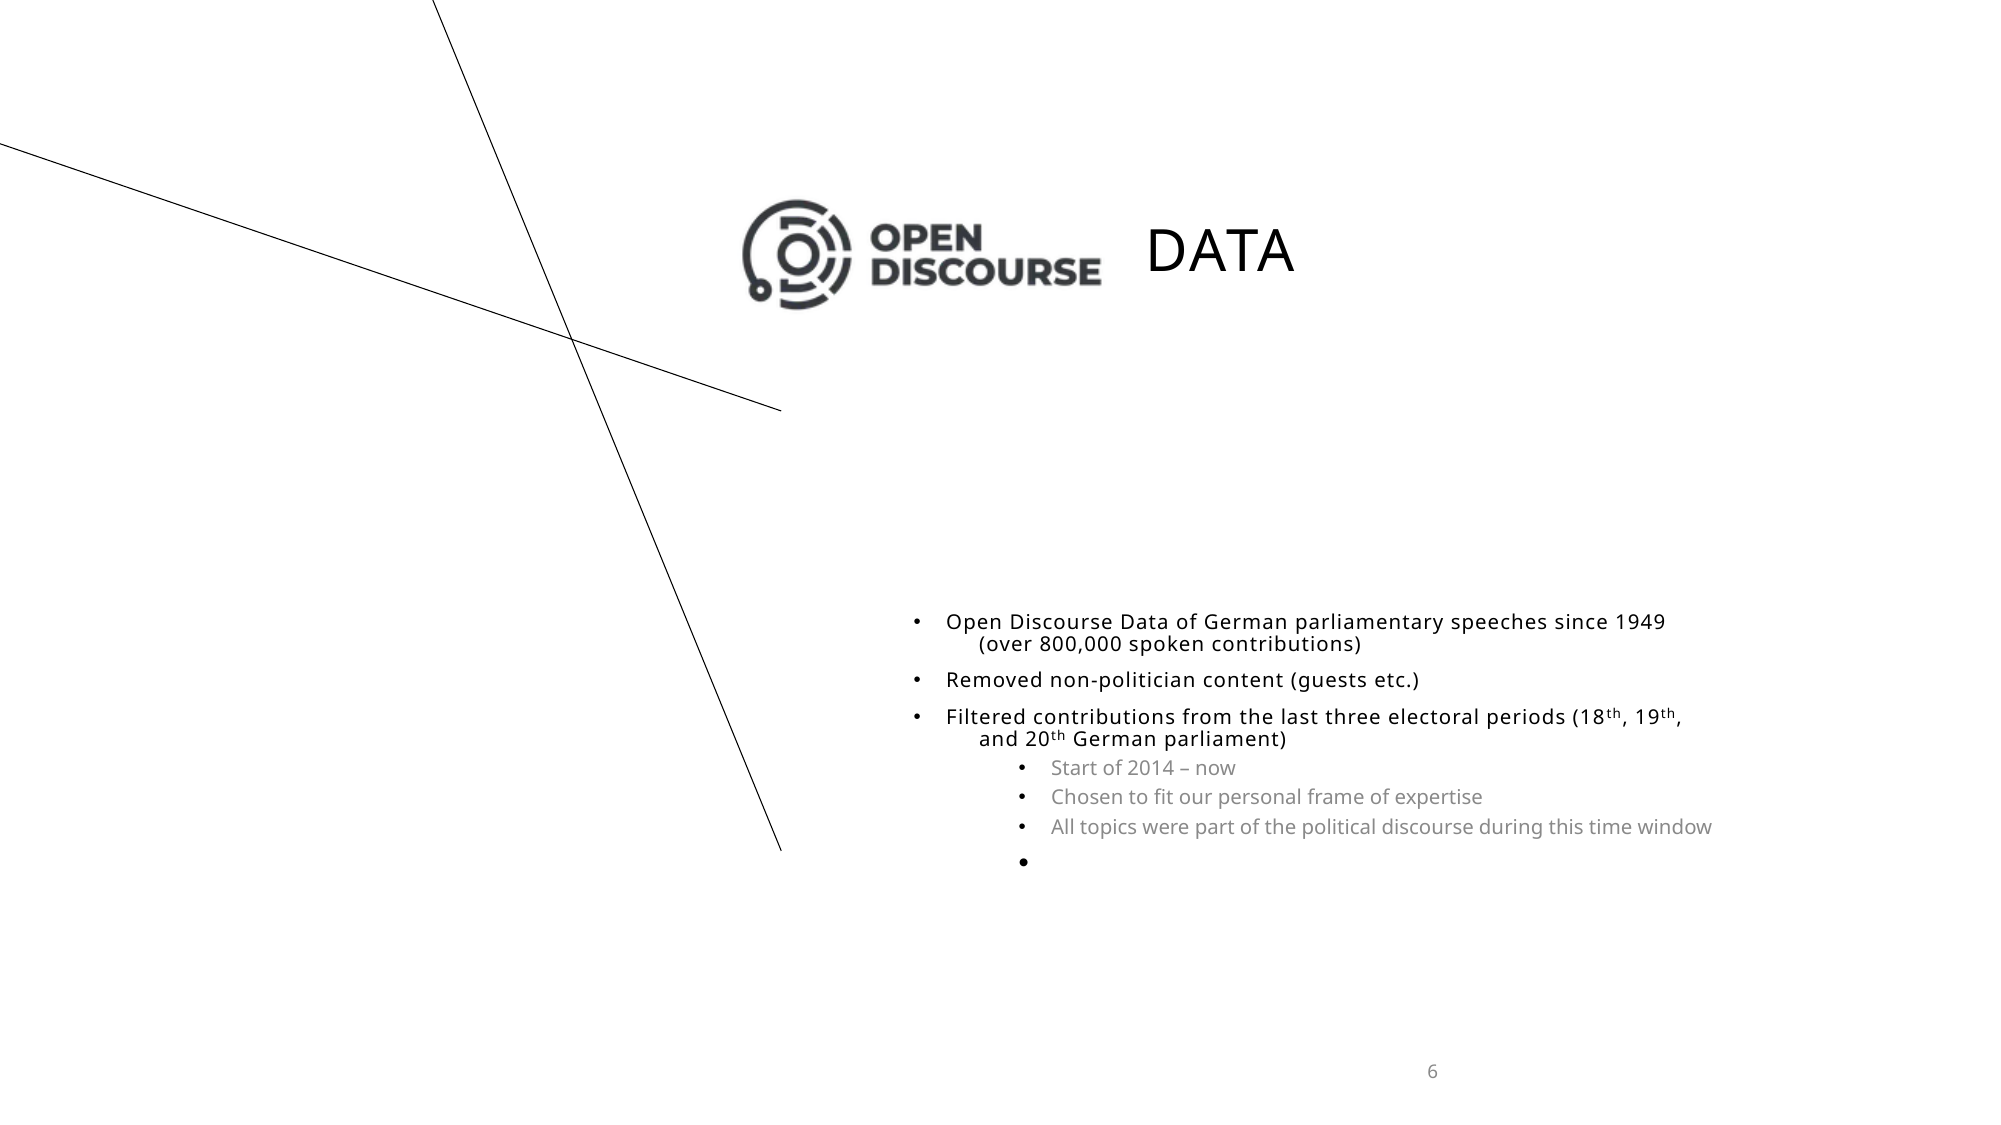

Data
# Open Discourse Data of German parliamentary speeches since 1949 (over 800,000 spoken contributions)
Removed non-politician content (guests etc.)
Filtered contributions from the last three electoral periods (18th, 19th, and 20th German parliament)
Start of 2014 – now
Chosen to fit our personal frame of expertise
All topics were part of the political discourse during this time window